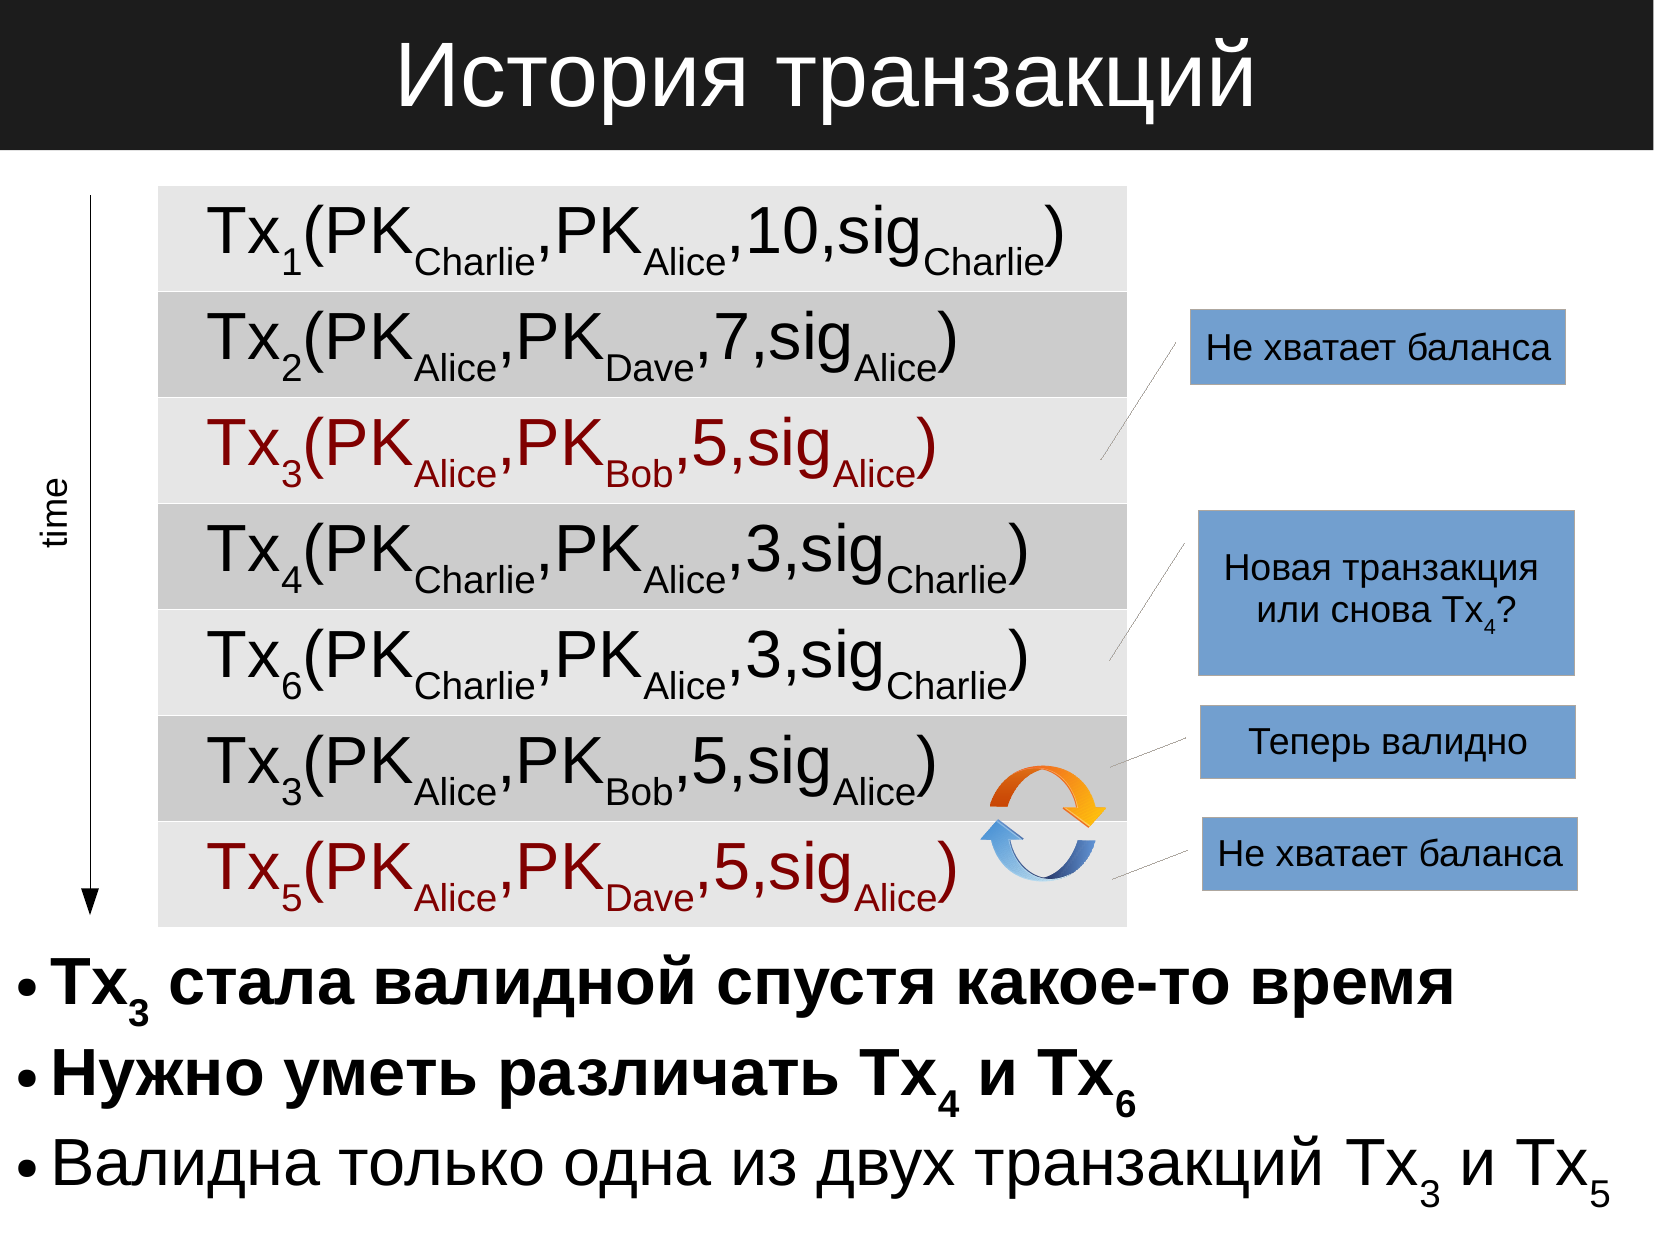

# История транзакций
| Tx1(PKCharlie,PKAlice,10,sigCharlie) |
| --- |
| Tx2(PKAlice,PKDave,7,sigAlice) |
| Tx3(PKAlice,PKBob,5,sigAlice) |
| Tx4(PKCharlie,PKAlice,3,sigCharlie) |
| Tx6(PKCharlie,PKAlice,3,sigCharlie) |
| Tx3(PKAlice,PKBob,5,sigAlice) |
| Tx5(PKAlice,PKDave,5,sigAlice) |
Не хватает баланса
time
Новая транзакция
или снова Tx4?
Теперь валидно
Не хватает баланса
Tx3 стала валидной спустя какое-то время
Нужно уметь различать Tx4 и Tx6
Валидна только одна из двух транзакций Tx3 и Tx5